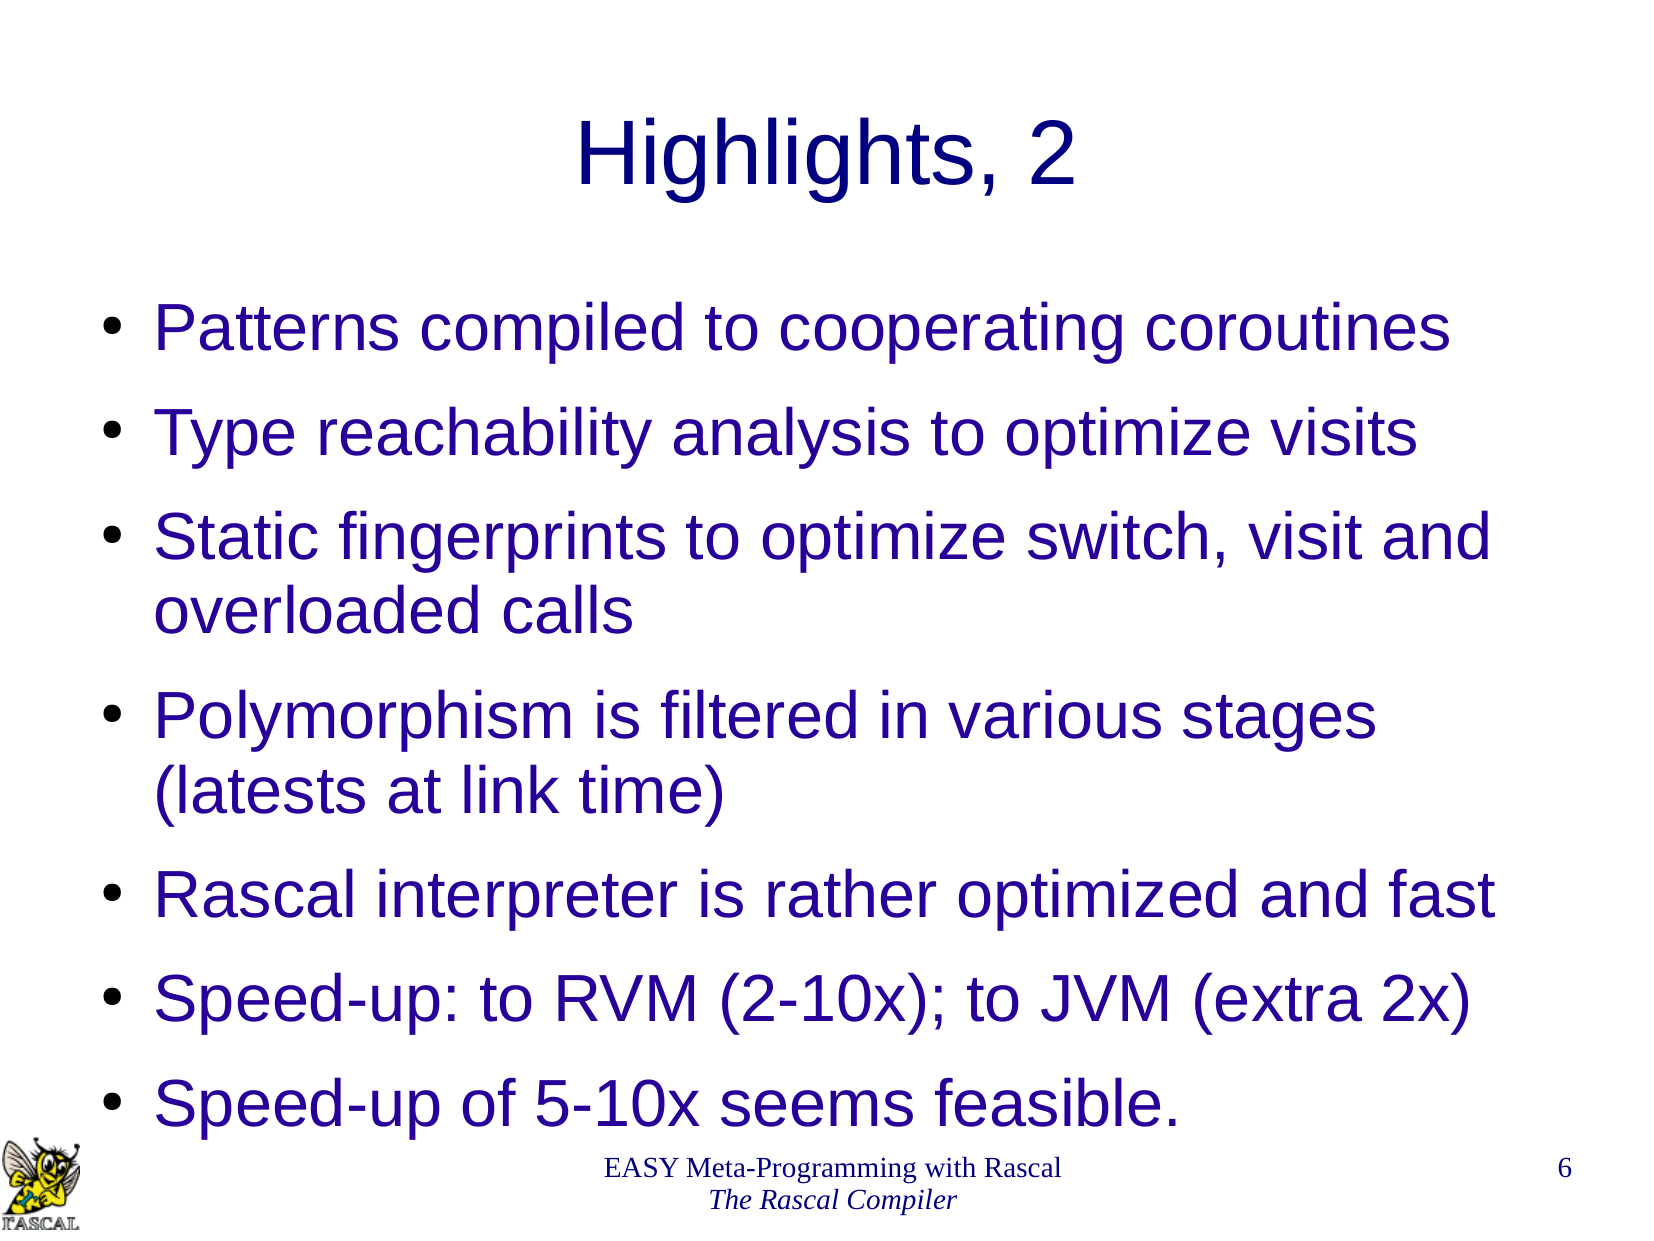

# Highlights, 2
Patterns compiled to cooperating coroutines
Type reachability analysis to optimize visits
Static fingerprints to optimize switch, visit and overloaded calls
Polymorphism is filtered in various stages (latests at link time)
Rascal interpreter is rather optimized and fast
Speed-up: to RVM (2-10x); to JVM (extra 2x)
Speed-up of 5-10x seems feasible.
6